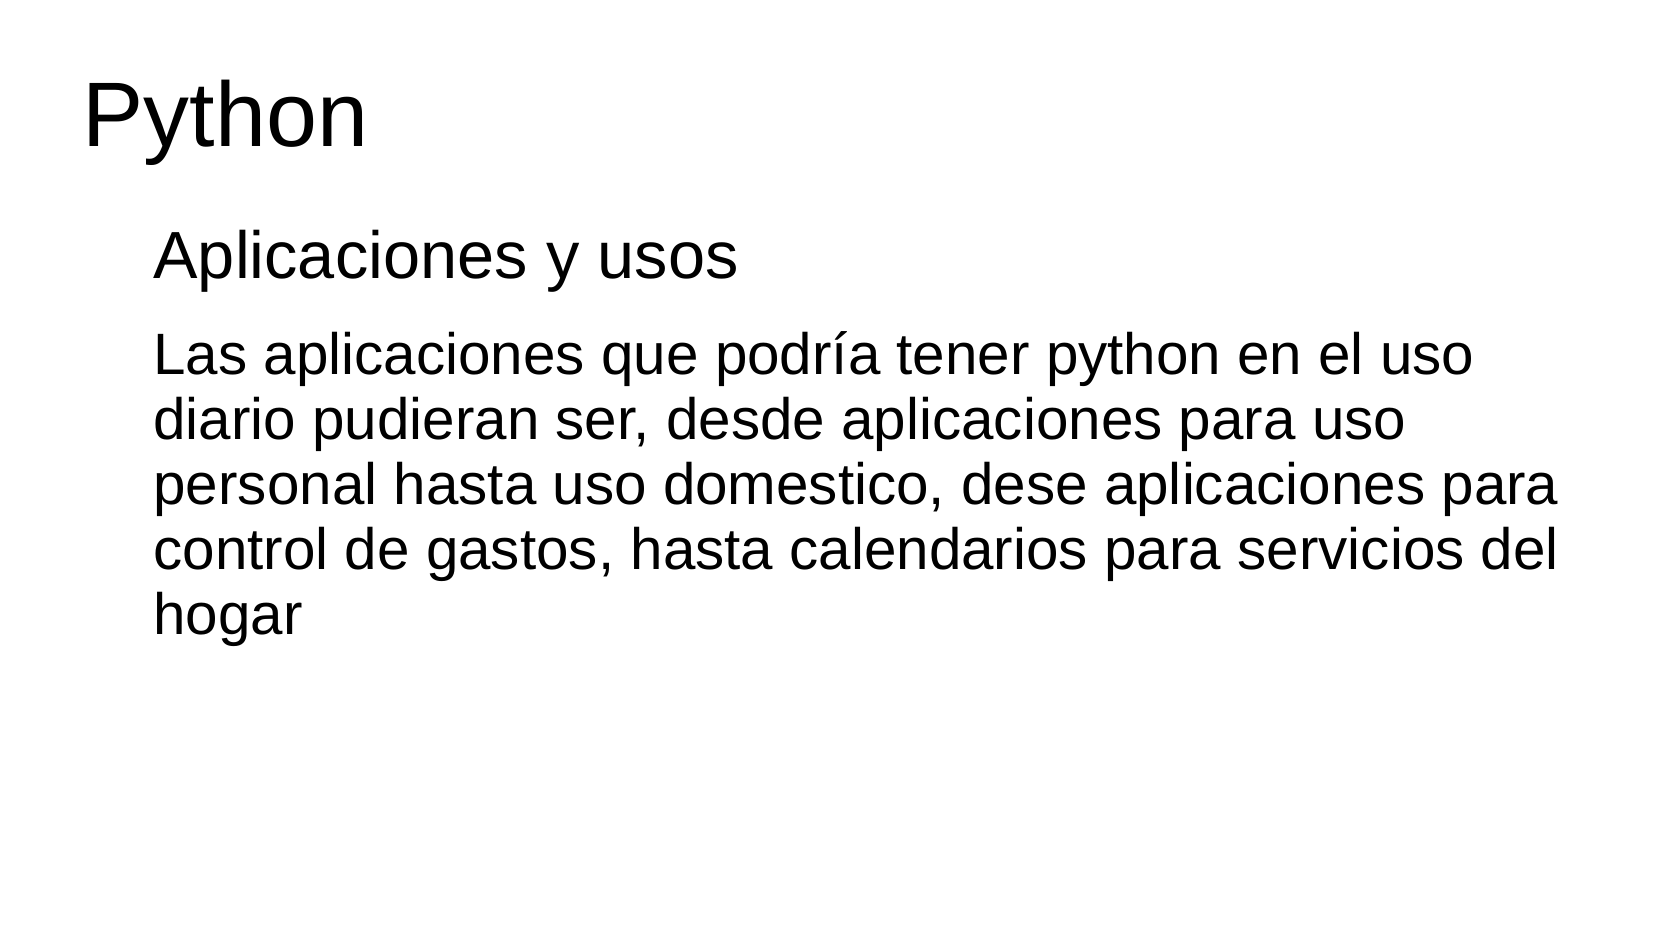

# Python
Aplicaciones y usos
Las aplicaciones que podría tener python en el uso diario pudieran ser, desde aplicaciones para uso personal hasta uso domestico, dese aplicaciones para control de gastos, hasta calendarios para servicios del hogar